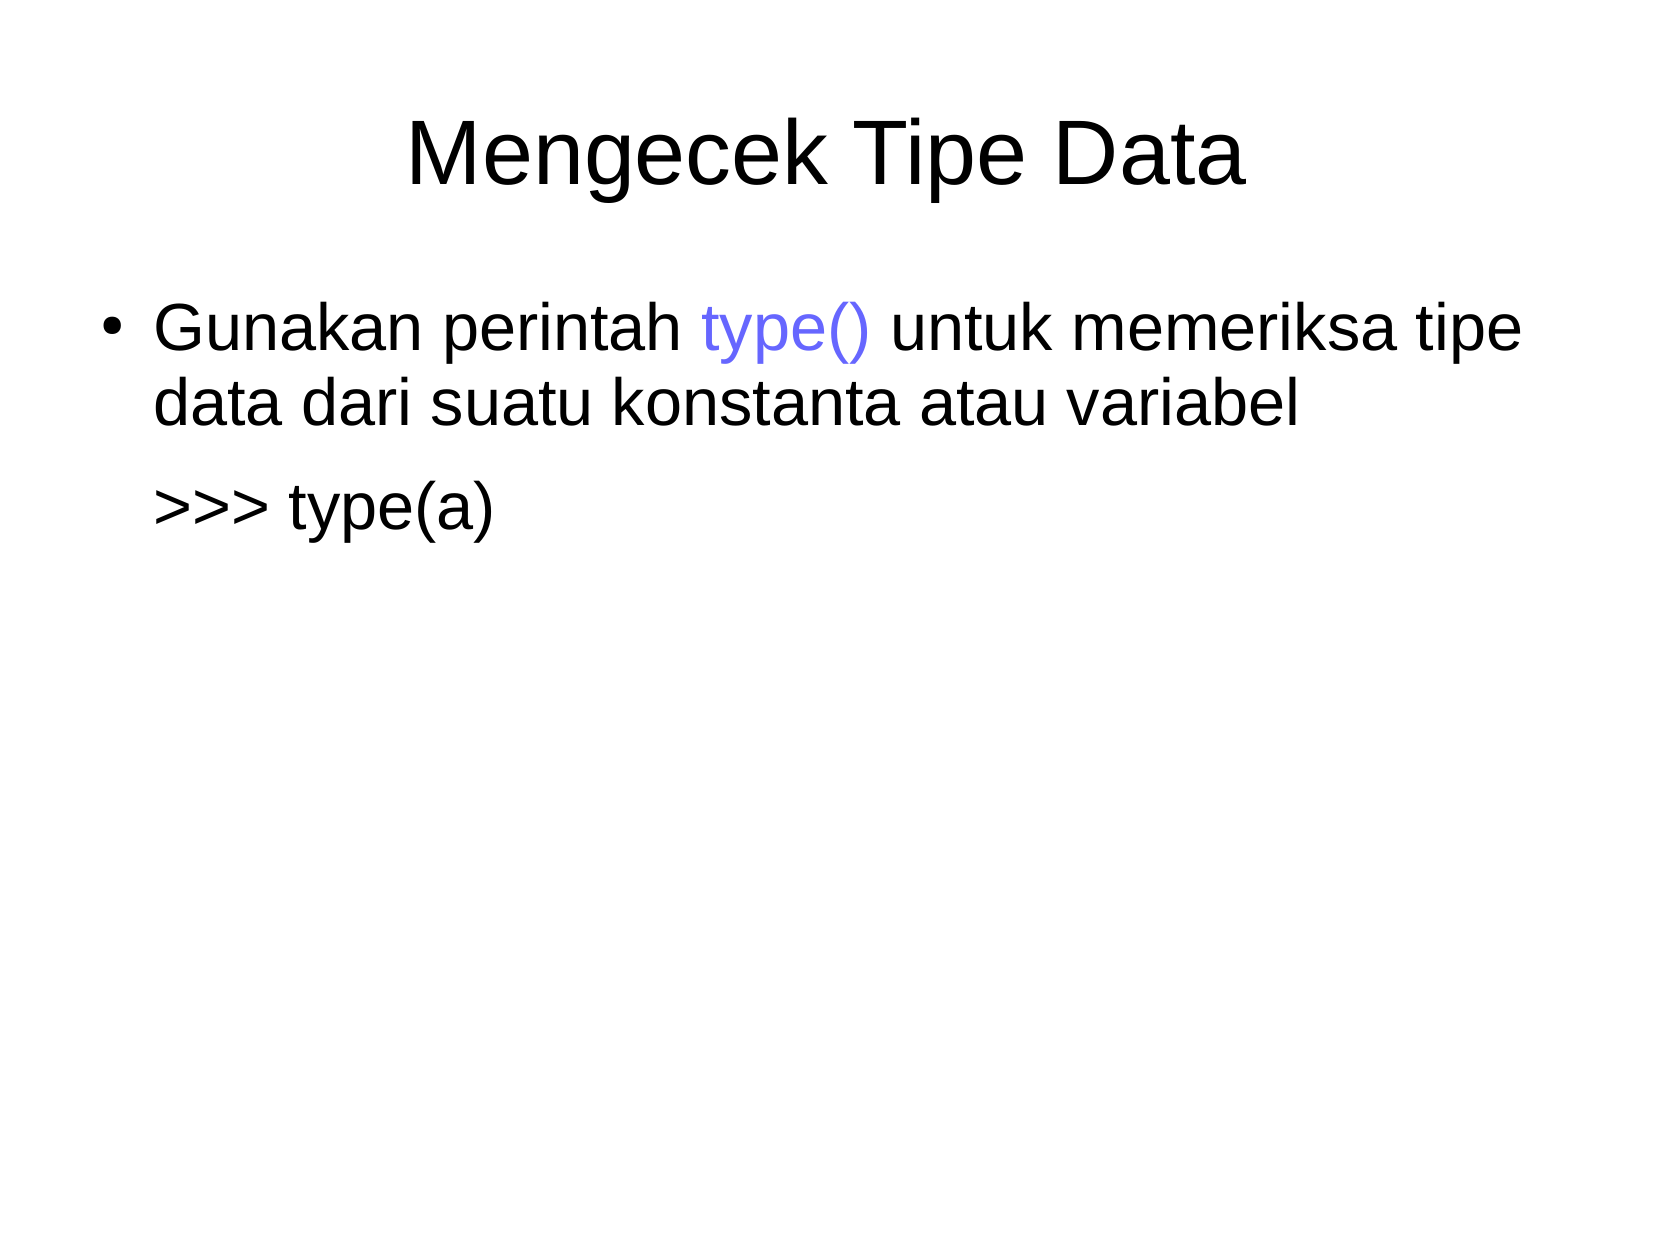

# Mengecek Tipe Data
Gunakan perintah type() untuk memeriksa tipe data dari suatu konstanta atau variabel
>>> type(a)